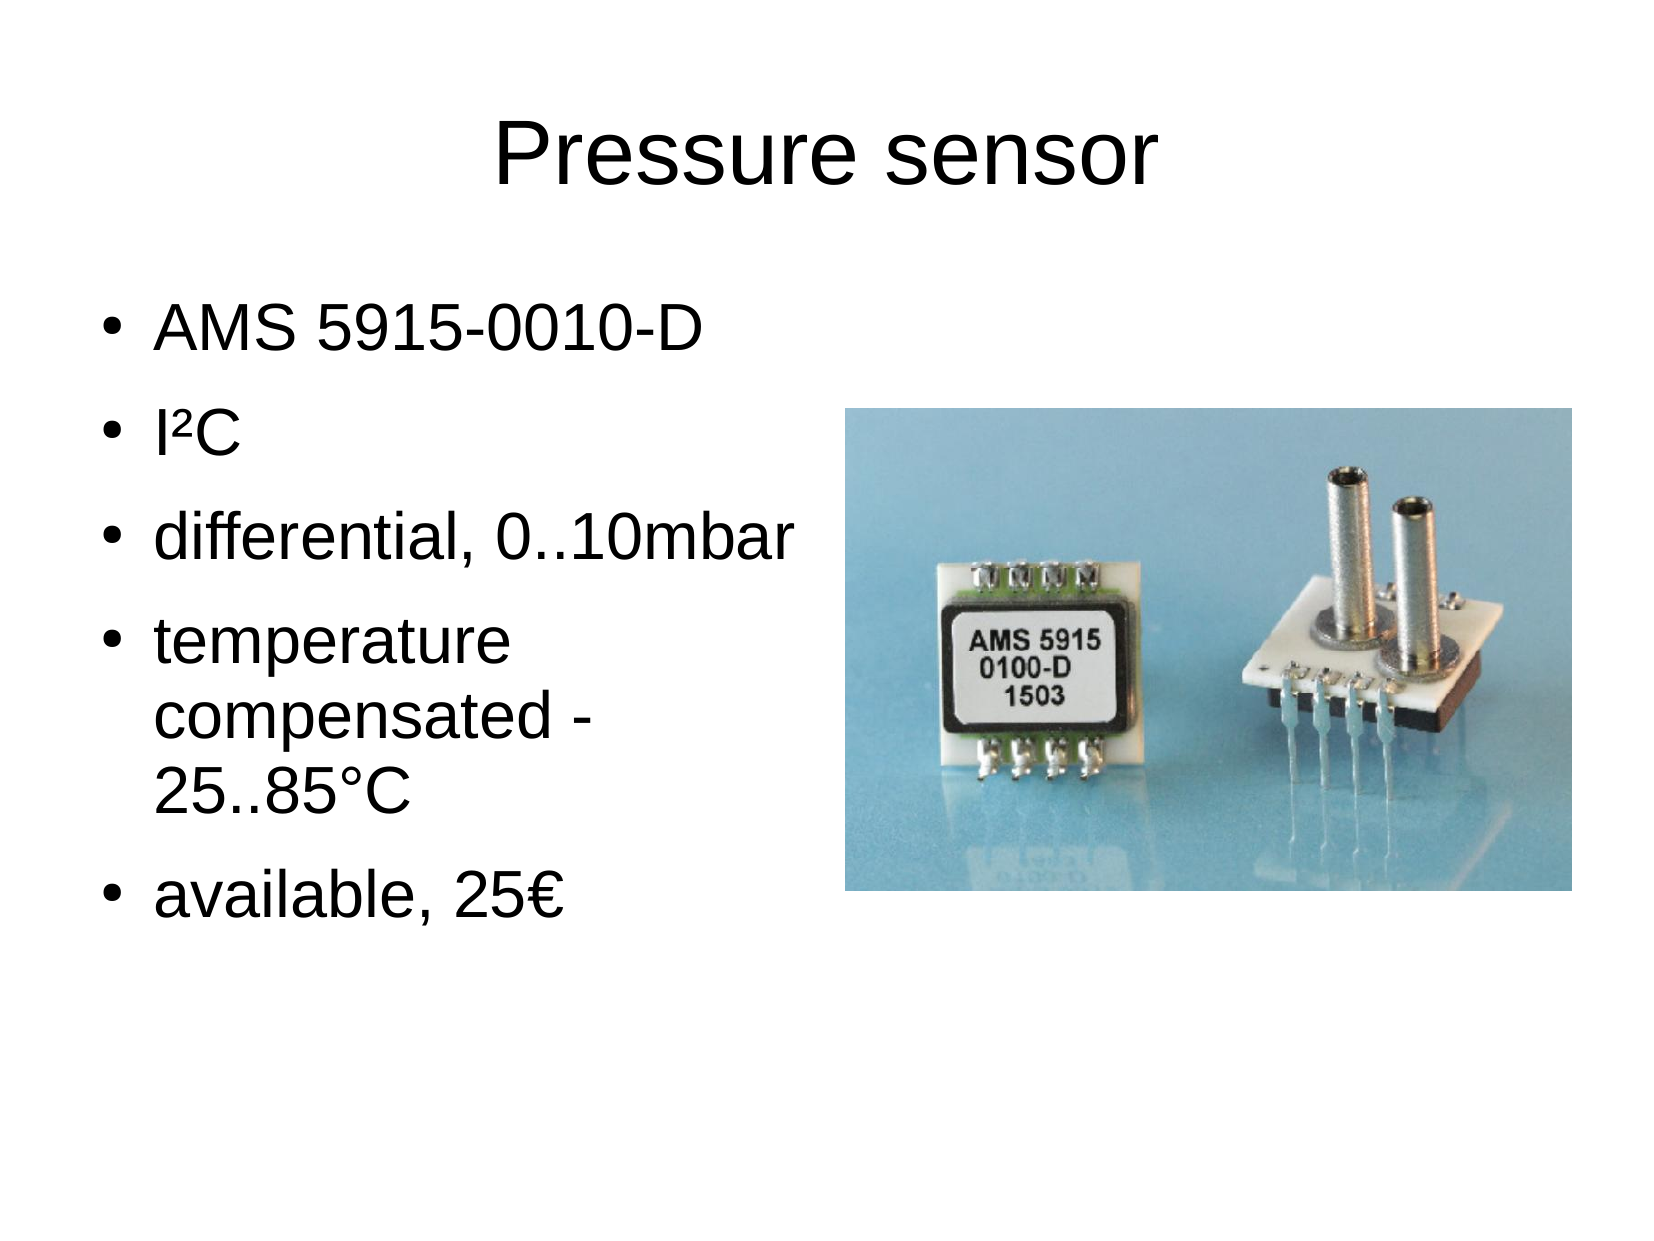

# Pressure sensor
AMS 5915-0010-D
I²C
differential, 0..10mbar
temperature compensated -25..85°C
available, 25€